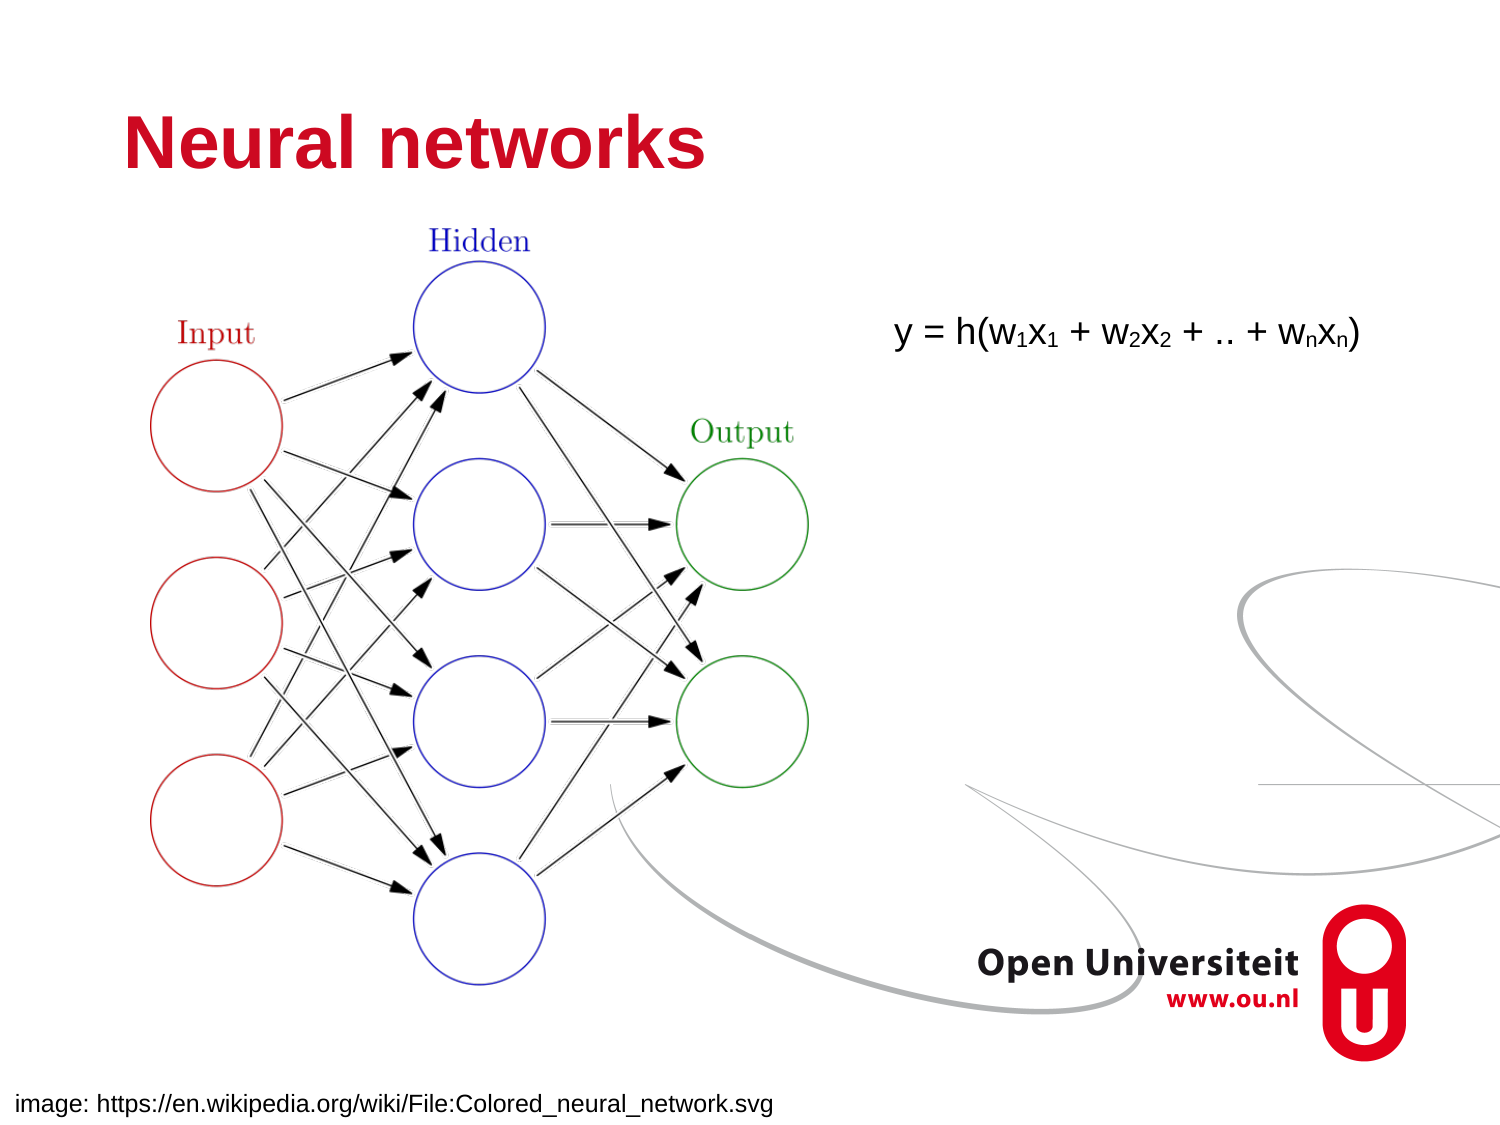

# Neural networks
y = h(w1x1 + w2x2 + .. + wnxn)
image: https://en.wikipedia.org/wiki/File:Colored_neural_network.svg